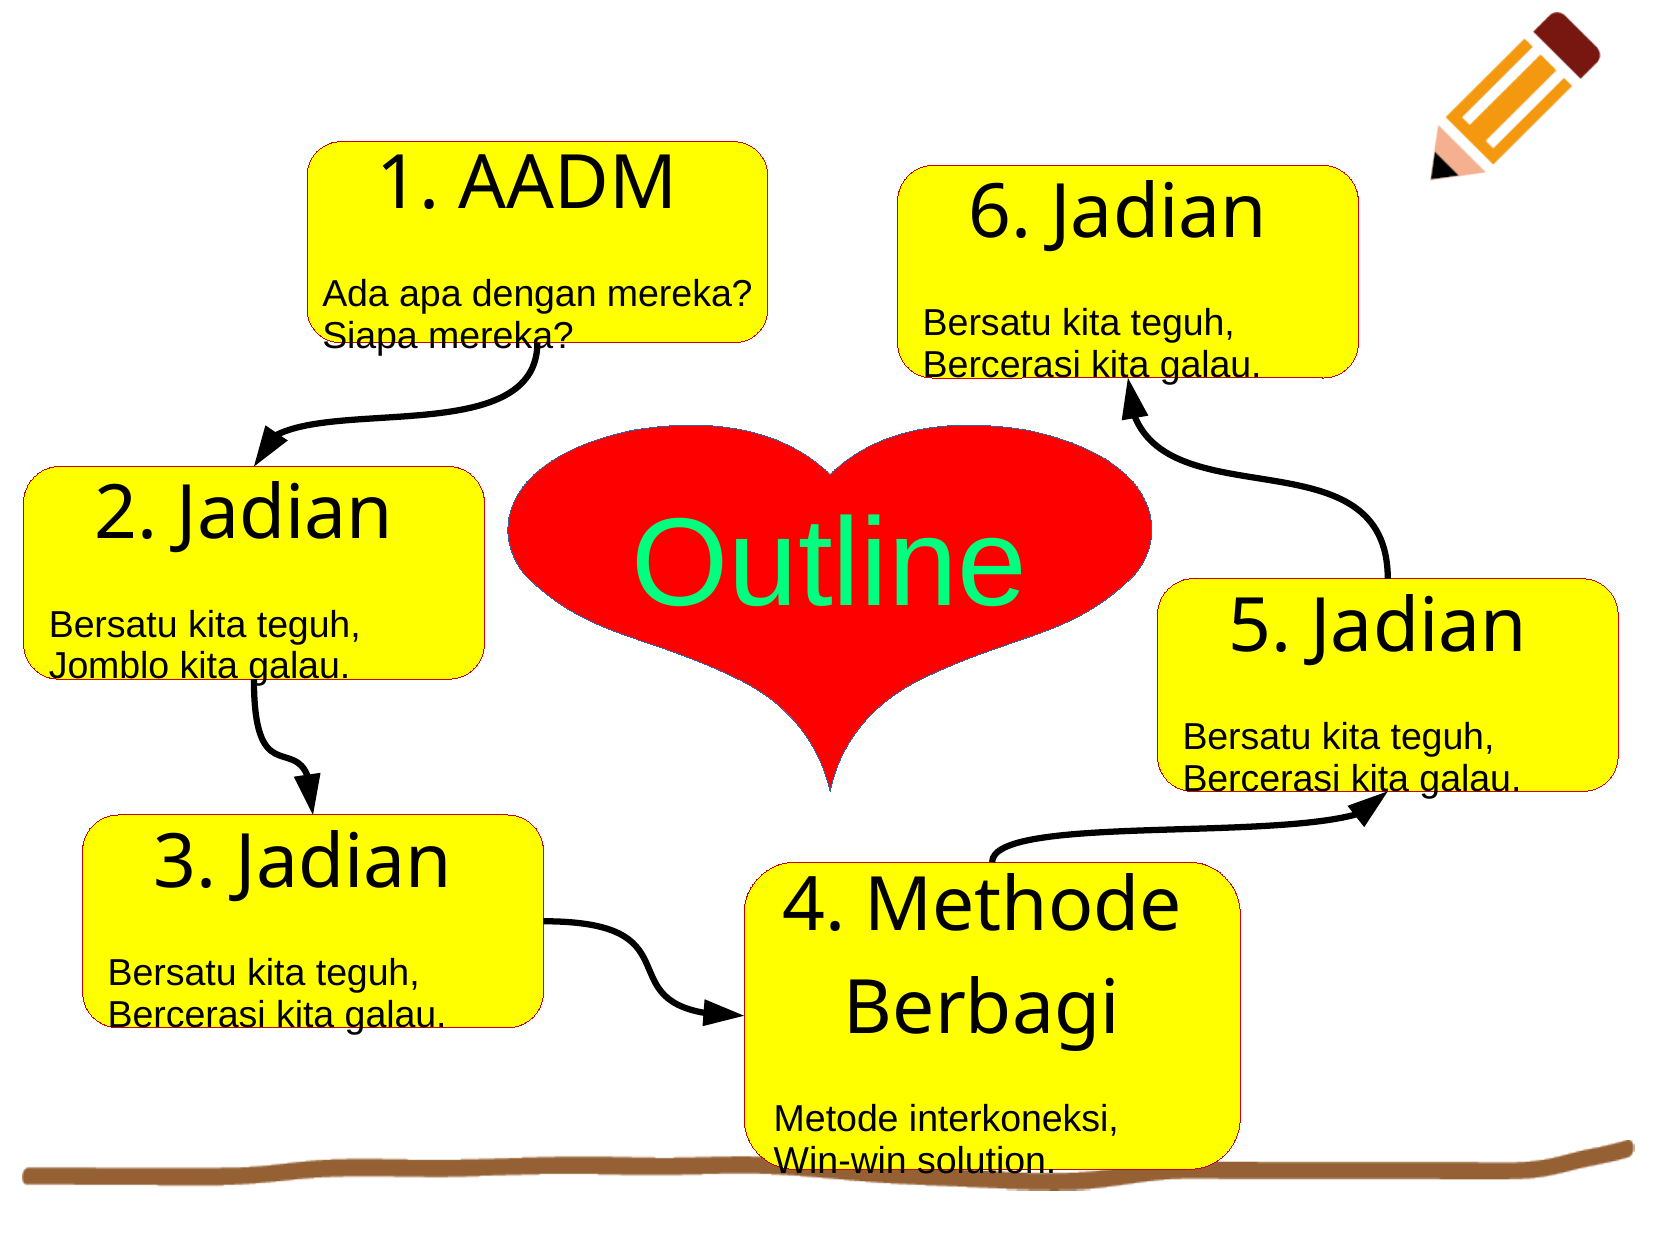

1. AADM
Ada apa dengan mereka?
Siapa mereka?
6. Jadian
Bersatu kita teguh,
Bercerasi kita galau.
Outline
2. Jadian
Bersatu kita teguh,
Jomblo kita galau.
5. Jadian
Bersatu kita teguh,
Bercerasi kita galau.
3. Jadian
Bersatu kita teguh,
Bercerasi kita galau.
4. Methode
Berbagi
Metode interkoneksi,
Win-win solution.